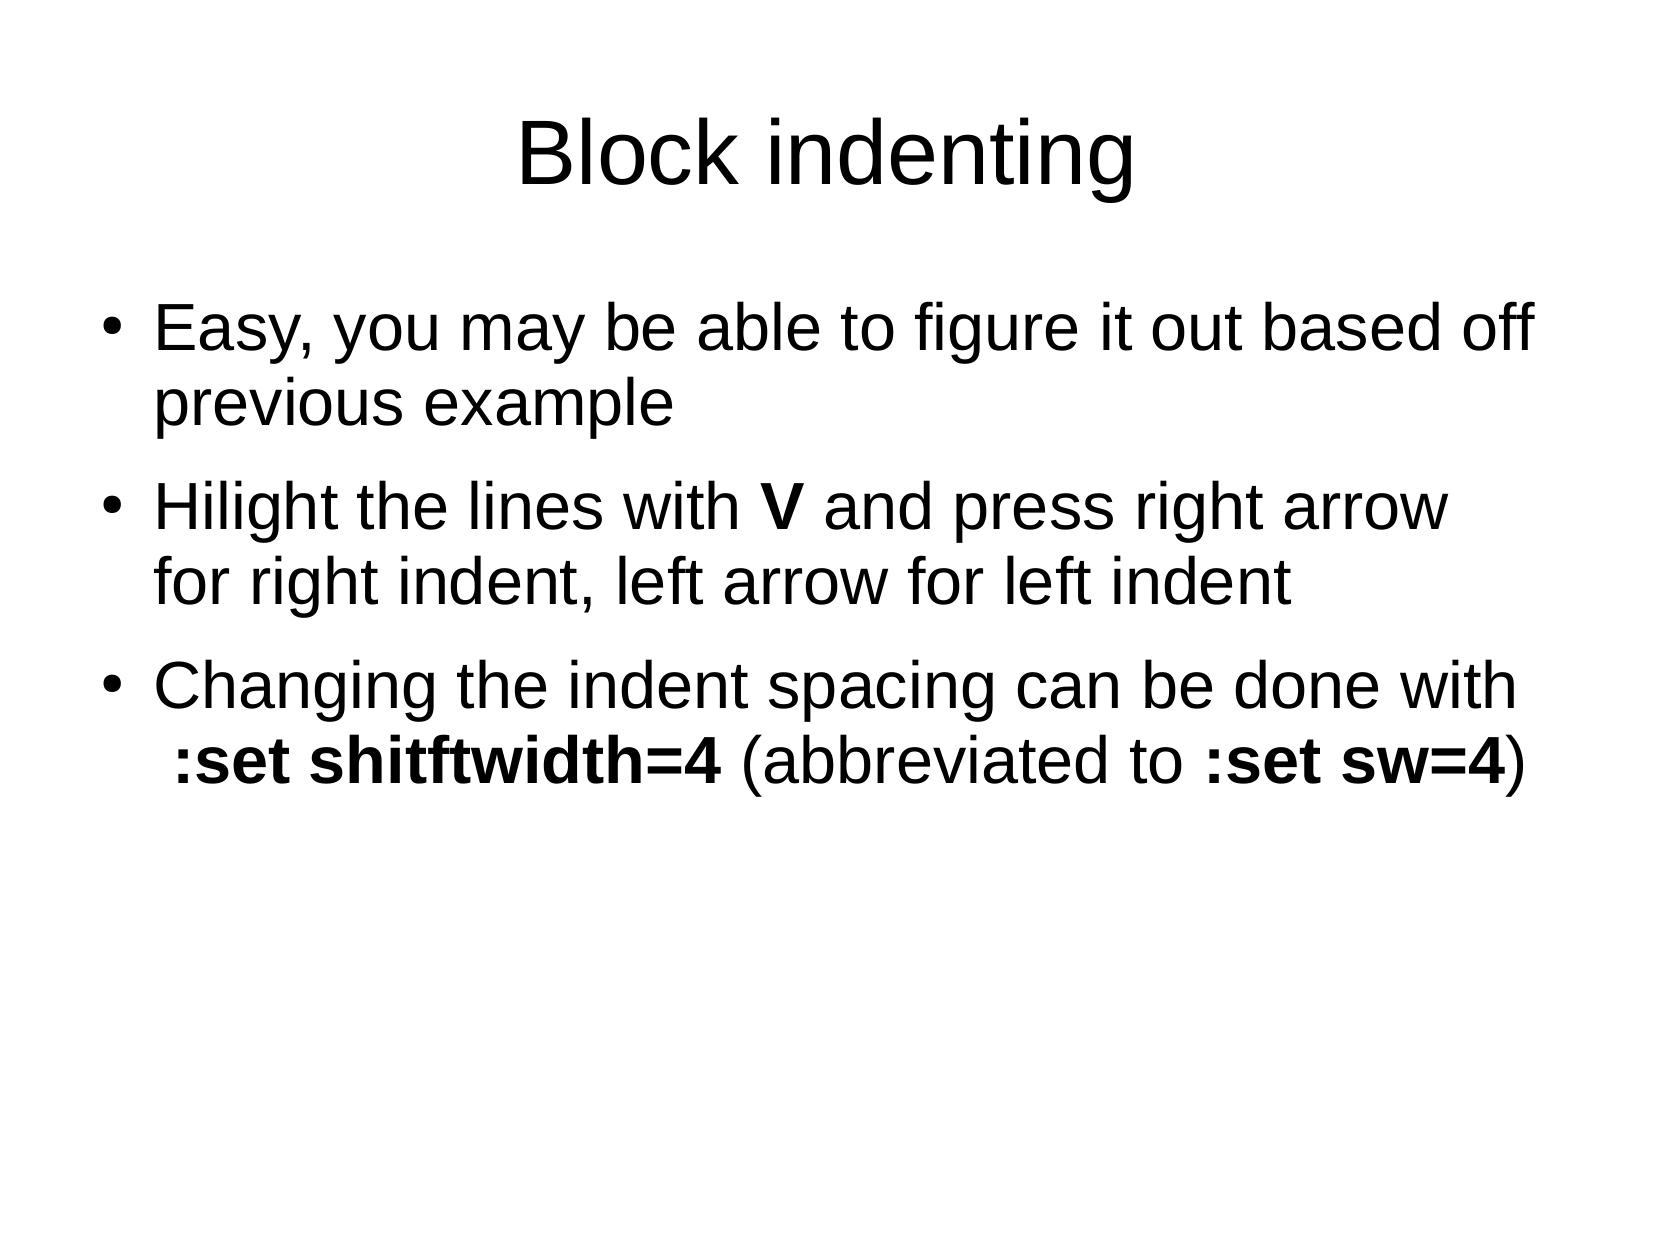

# Block indenting
Easy, you may be able to figure it out based off previous example
Hilight the lines with V and press right arrow for right indent, left arrow for left indent
Changing the indent spacing can be done with :set shitftwidth=4 (abbreviated to :set sw=4)